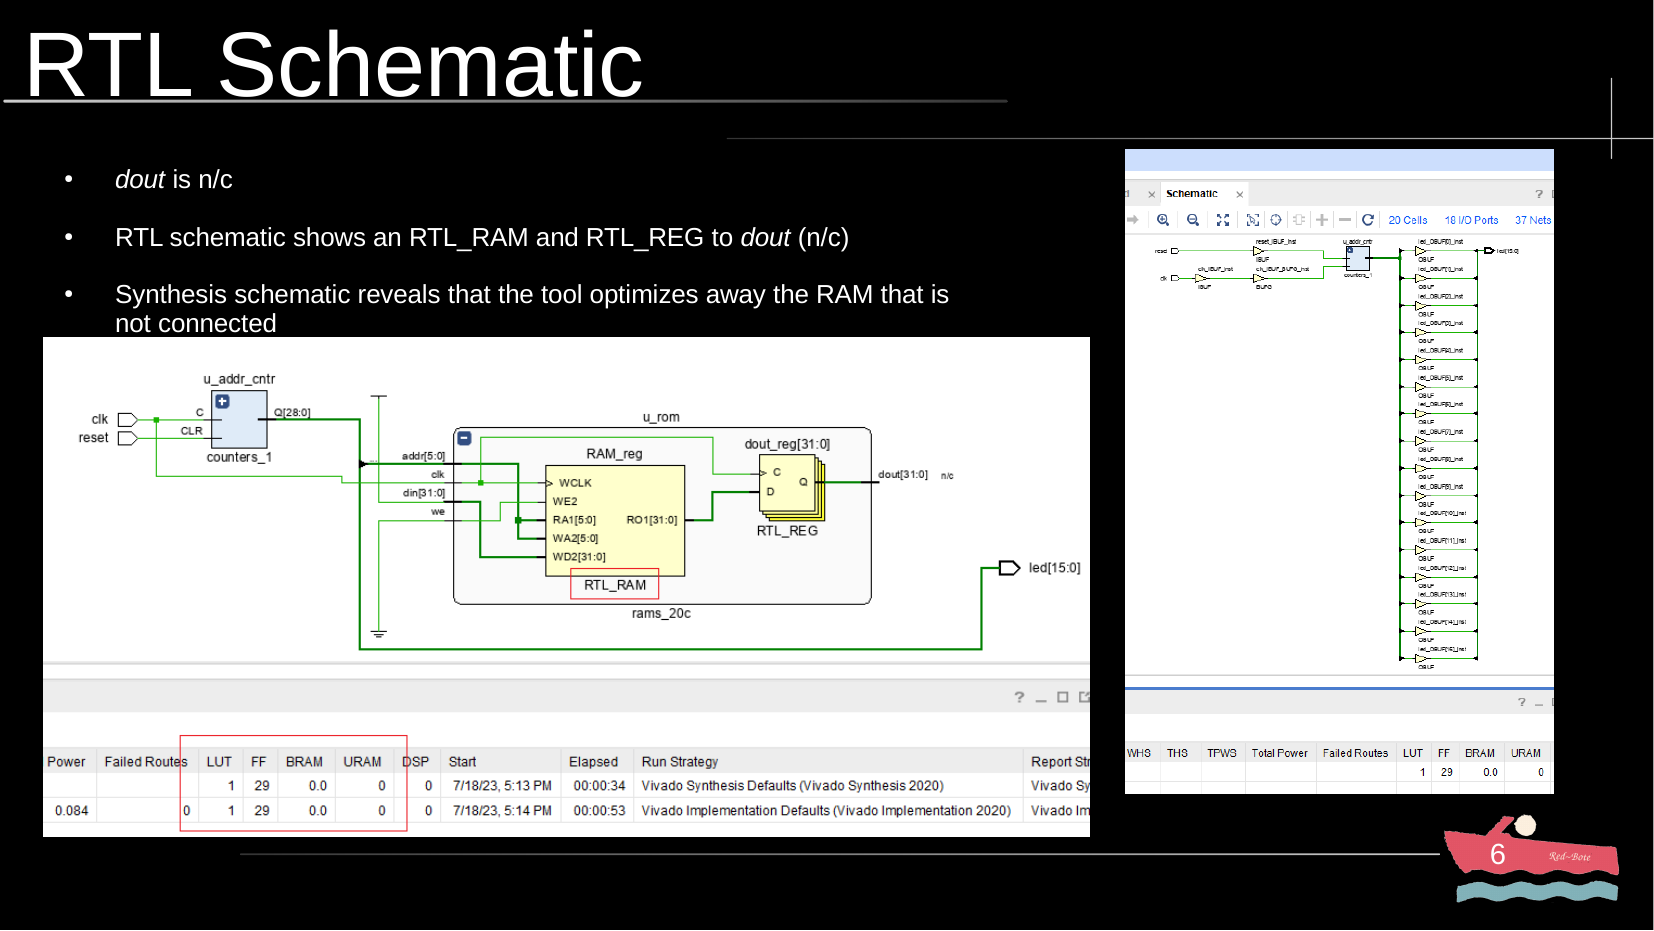

# RTL Schematic
dout is n/c
RTL schematic shows an RTL_RAM and RTL_REG to dout (n/c)
Synthesis schematic reveals that the tool optimizes away the RAM that is not connected
6